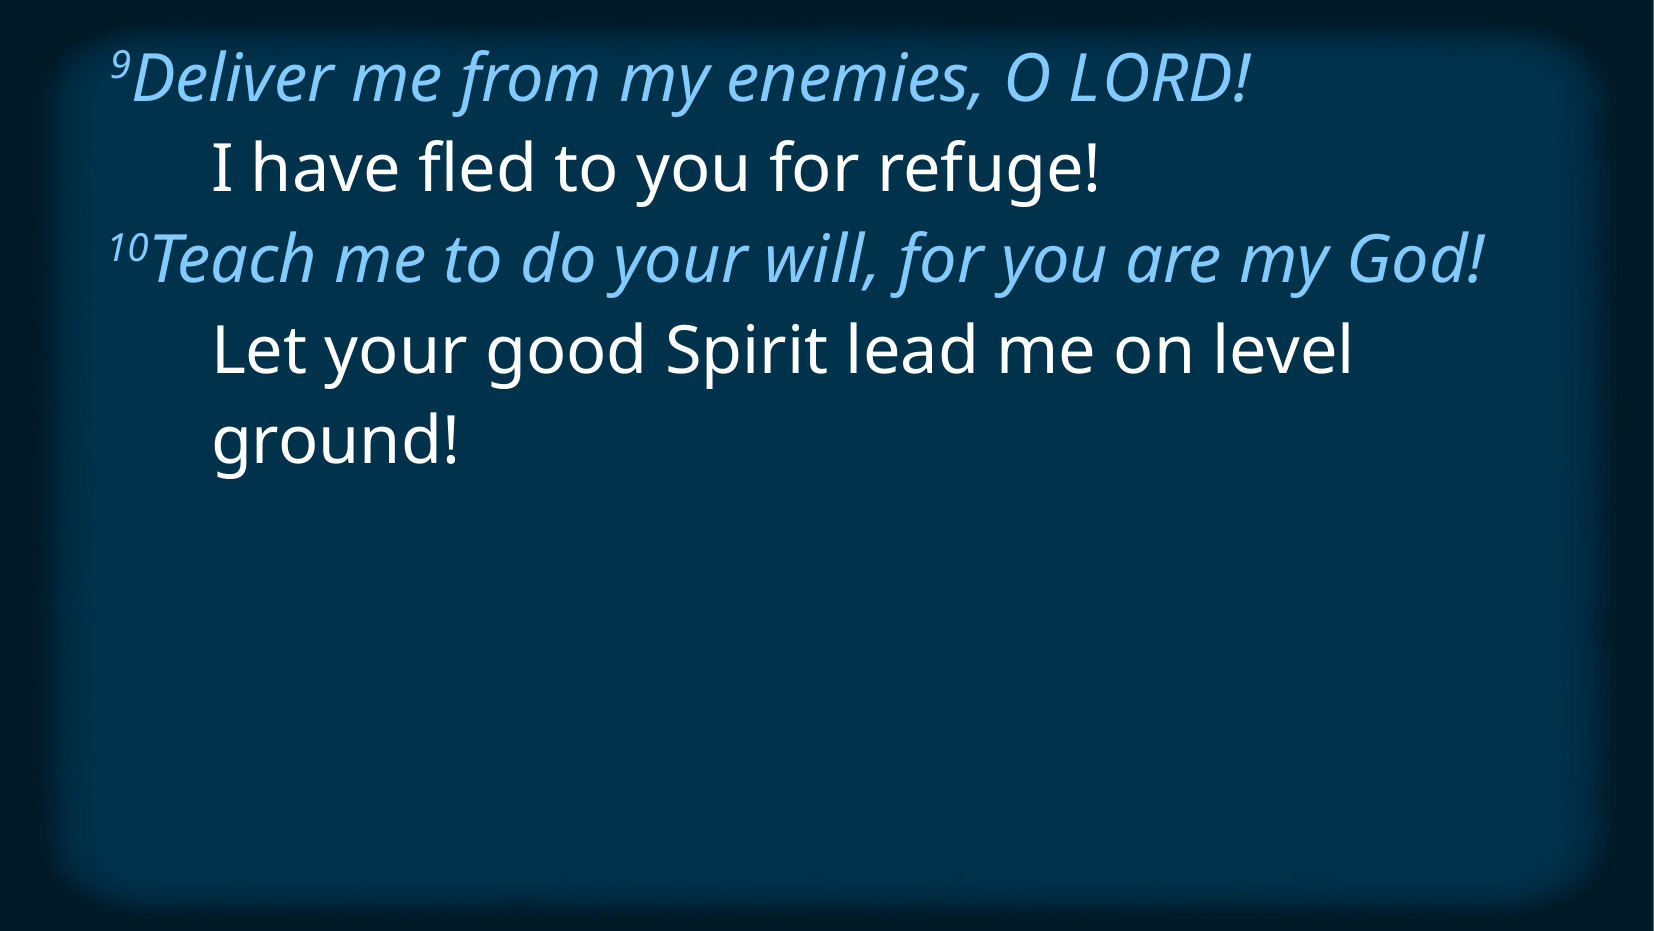

9Deliver me from my enemies, O LORD!
 I have fled to you for refuge!
10Teach me to do your will, for you are my God!
 Let your good Spirit lead me on level
 ground!